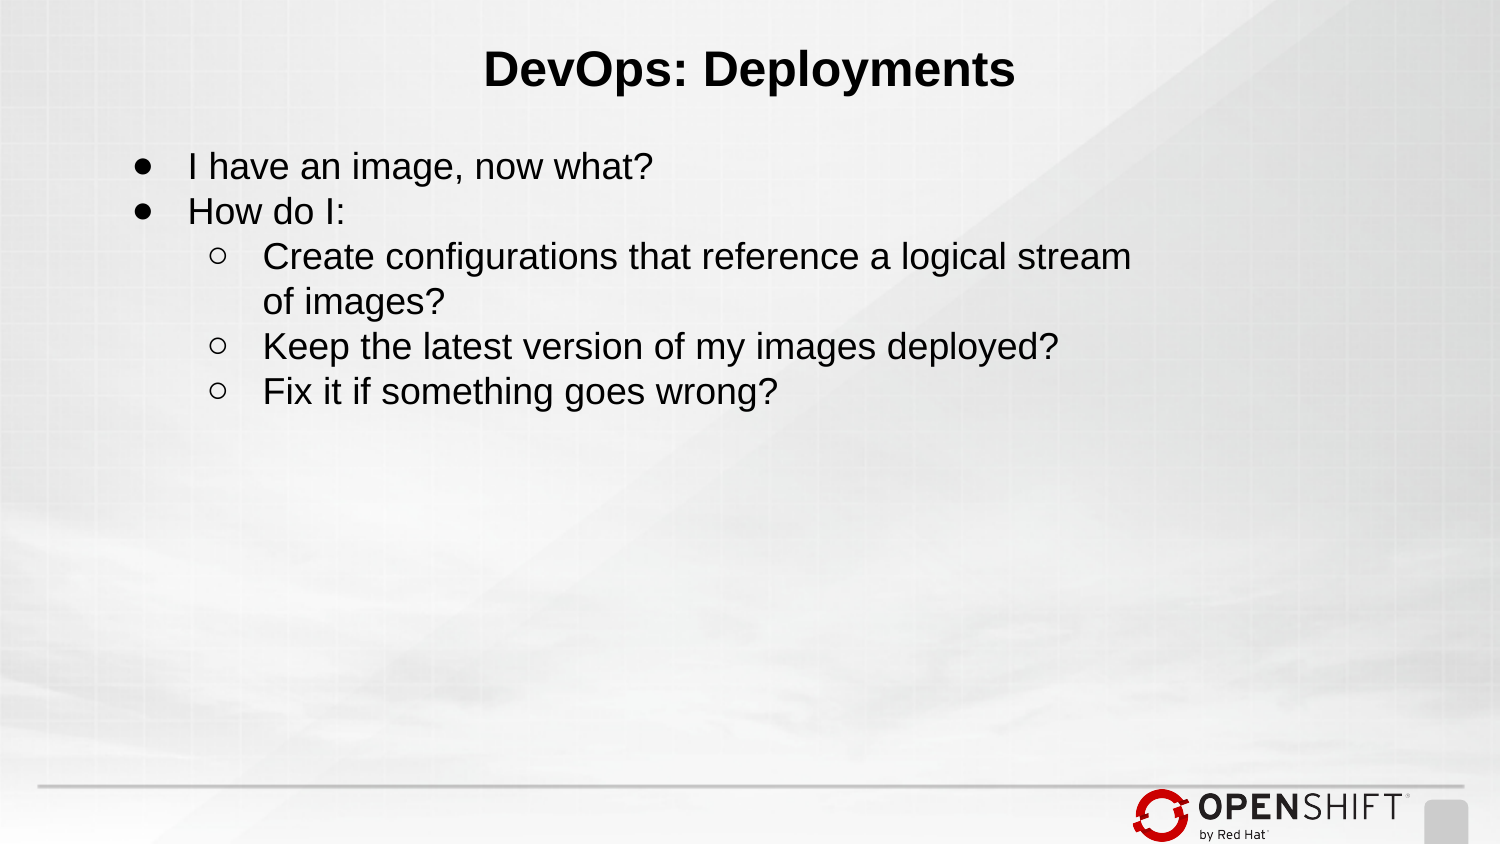

# DevOps: Deployments
I have an image, now what?
How do I:
Create configurations that reference a logical stream of images?
Keep the latest version of my images deployed?
Fix it if something goes wrong?